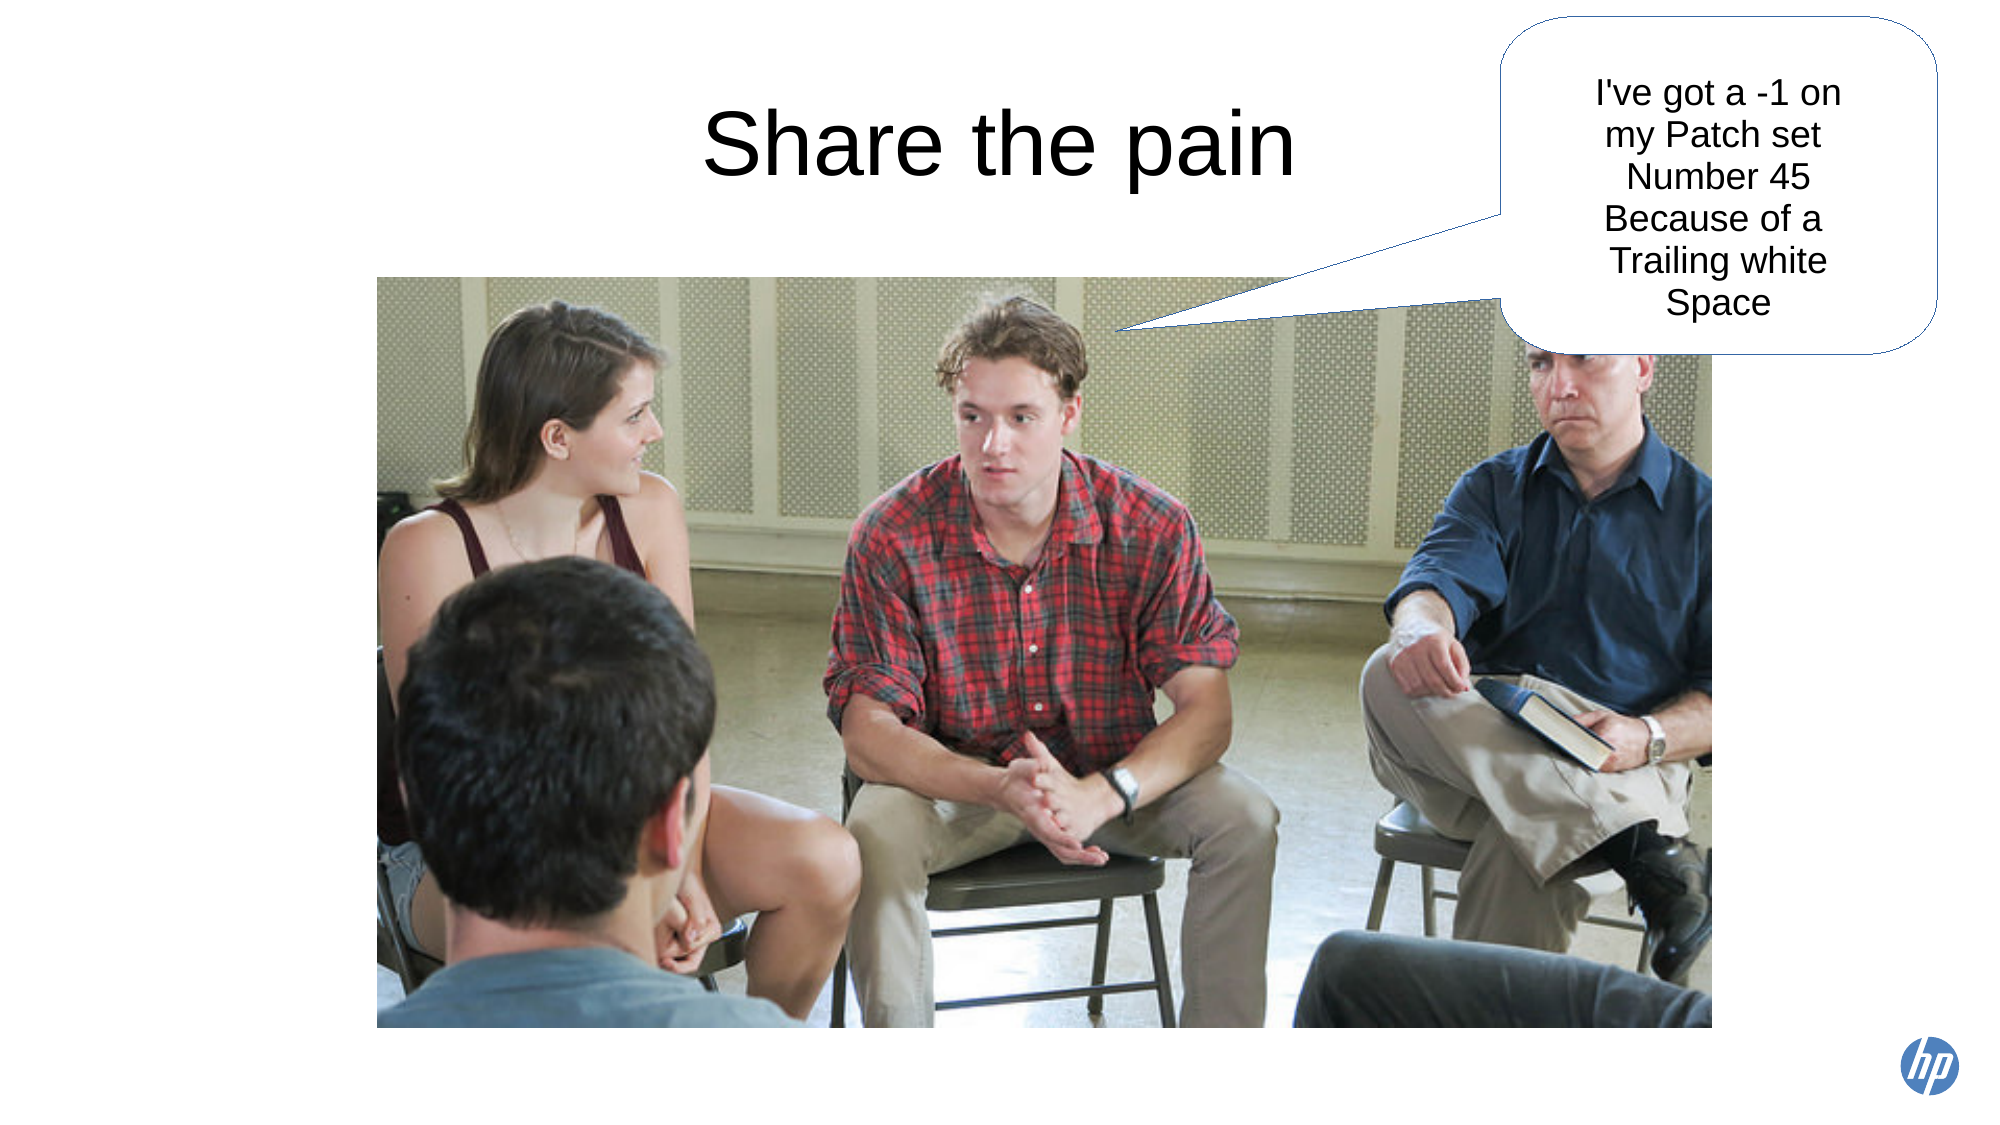

# Share the pain
I've got a -1 on
my Patch set
Number 45
Because of a
Trailing white
Space